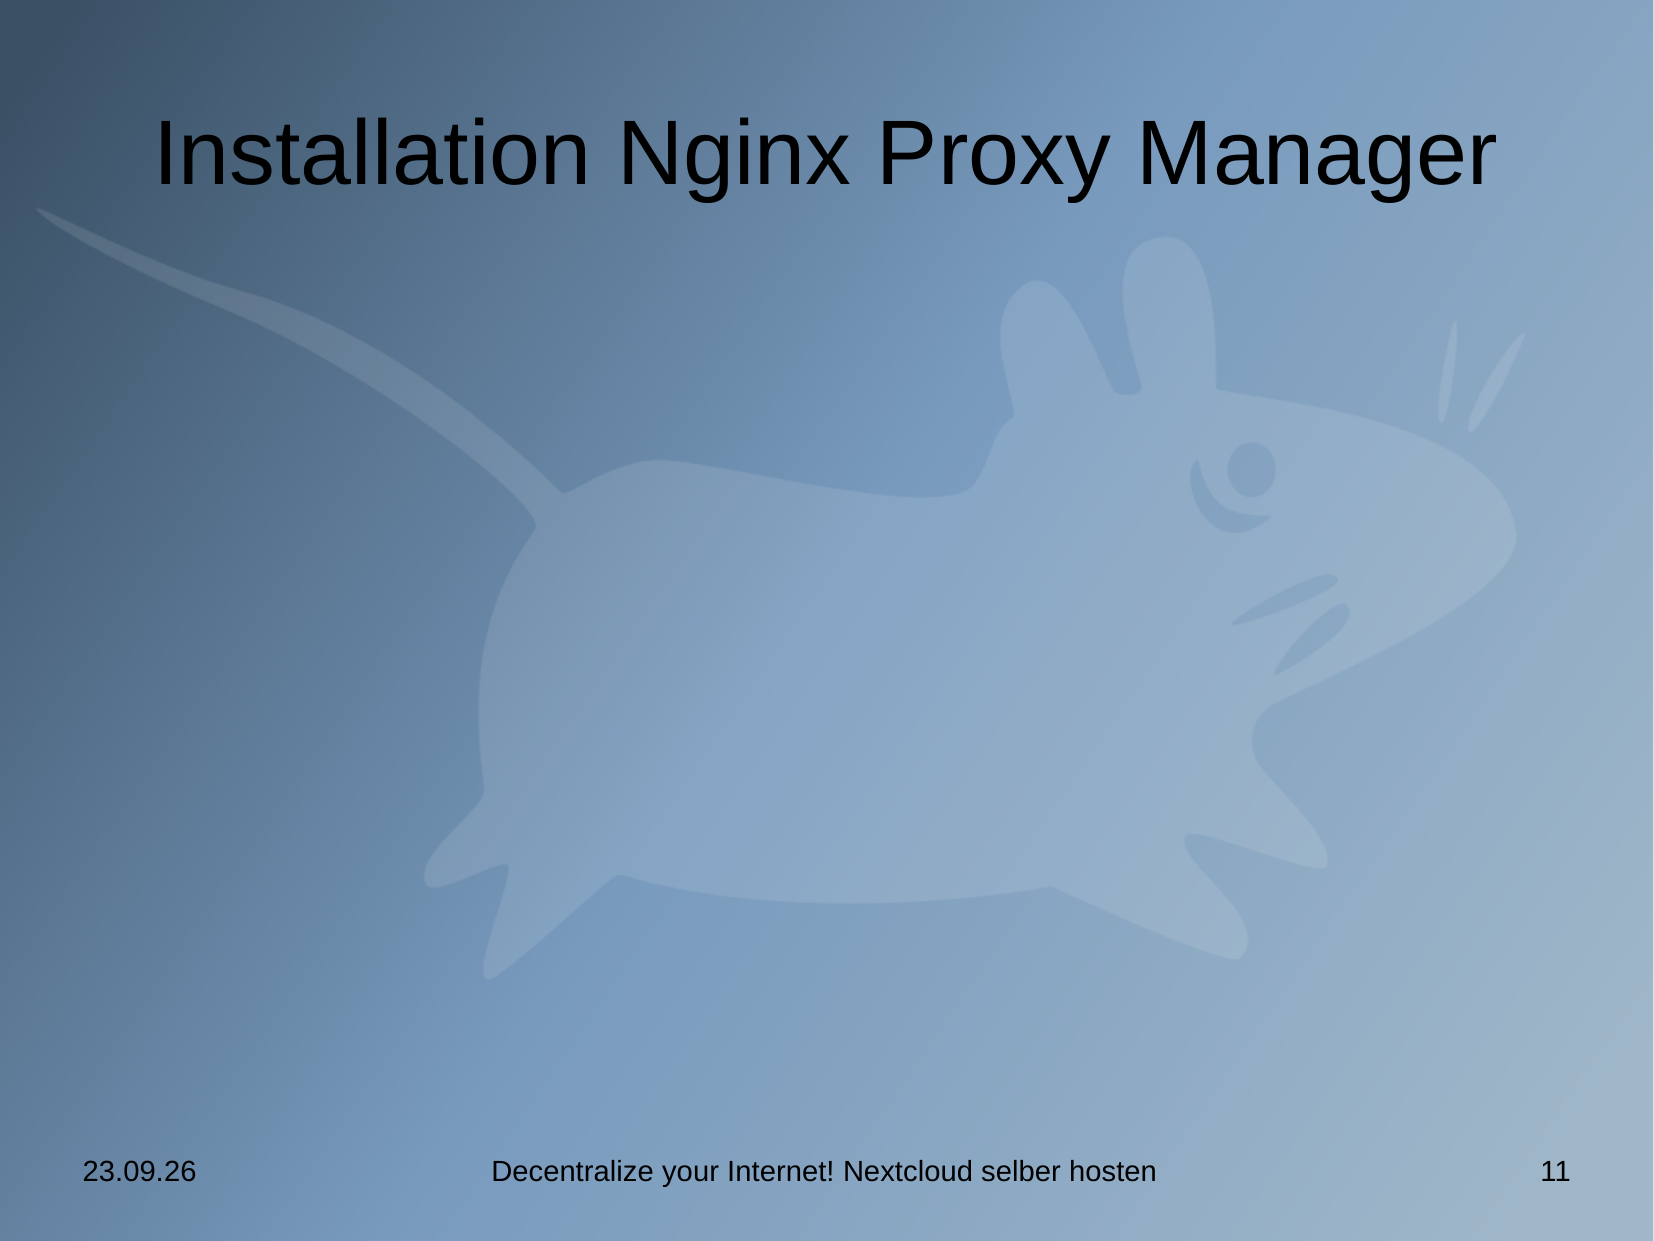

# Installation Nginx Proxy Manager
Decentralize your Internet! Nextcloud selber hosten
11